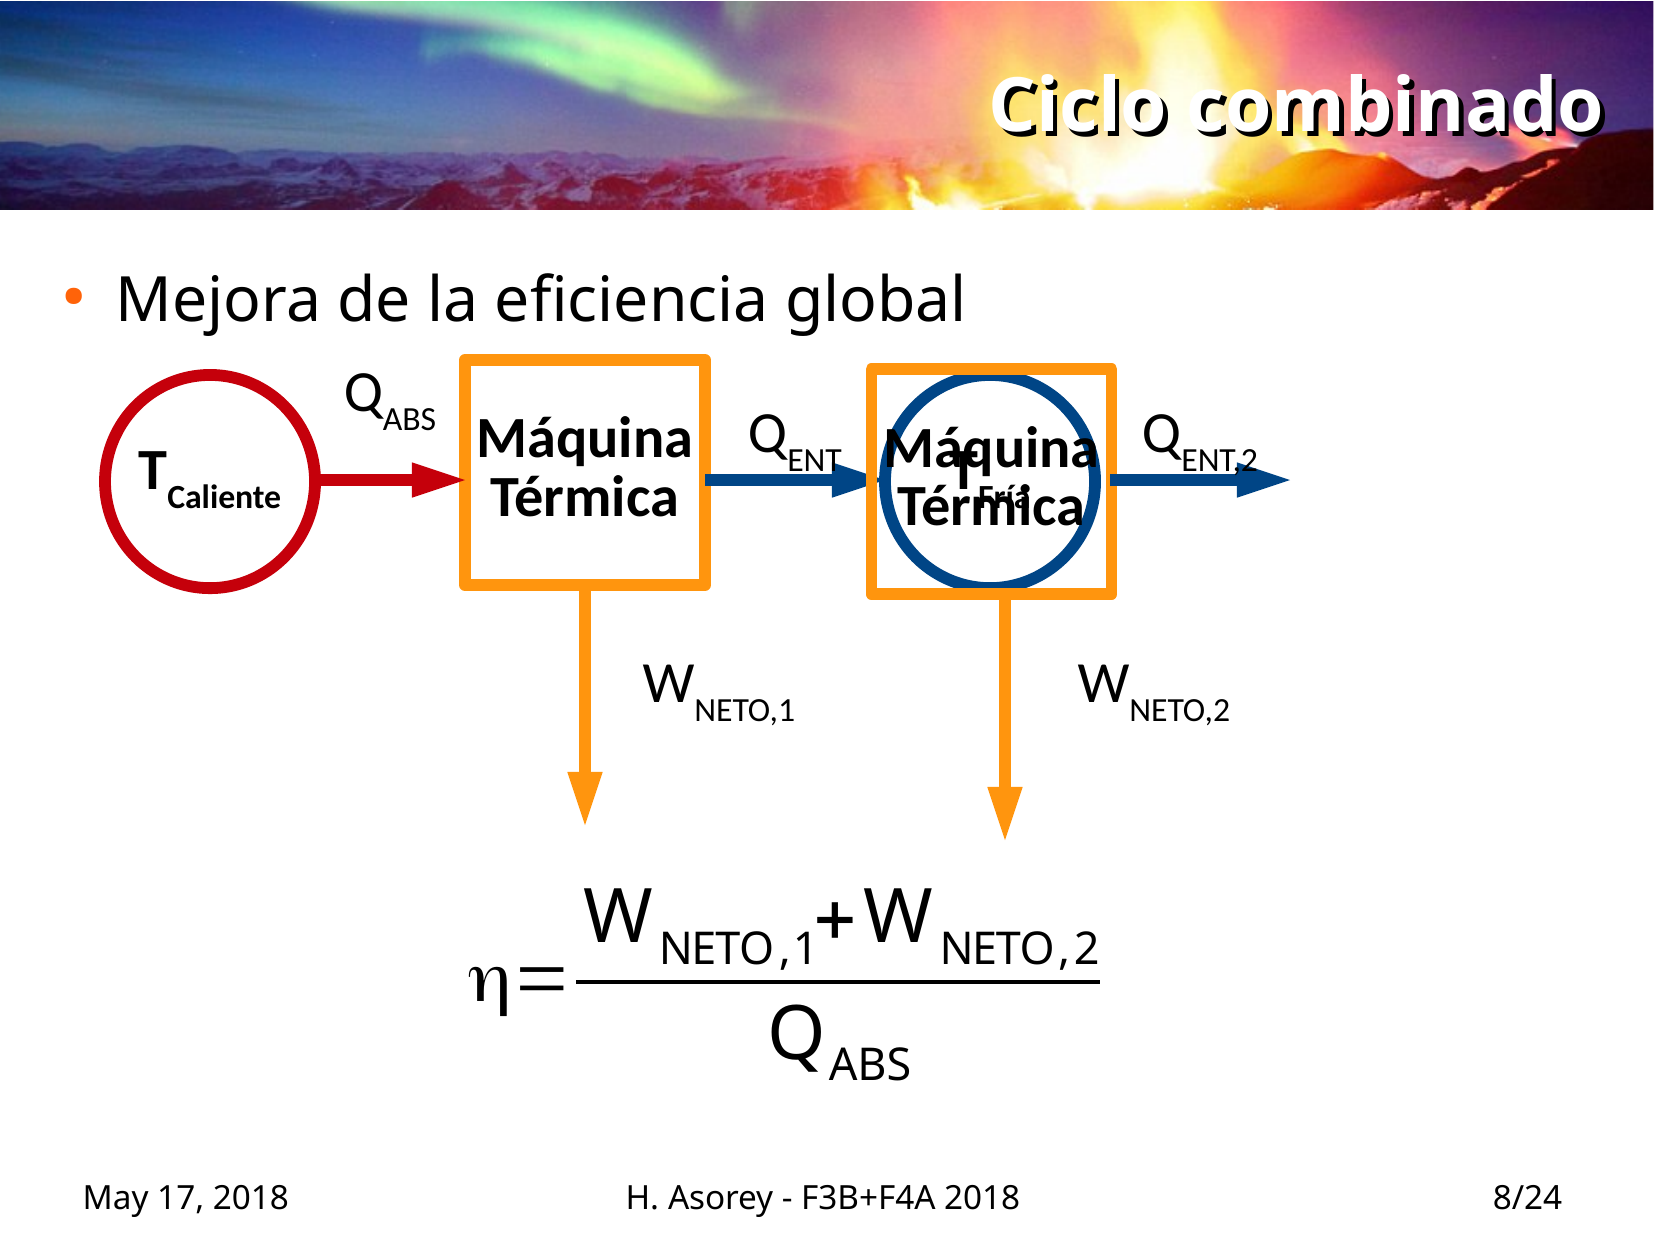

# Ciclo combinado
Mejora de la eficiencia global
Máquina
Térmica
Máquina
Térmica
TCaliente
TFría
QABS
QENT
QENT,2
WNETO,1
WNETO,2
May 17, 2018
H. Asorey - F3B+F4A 2018
8